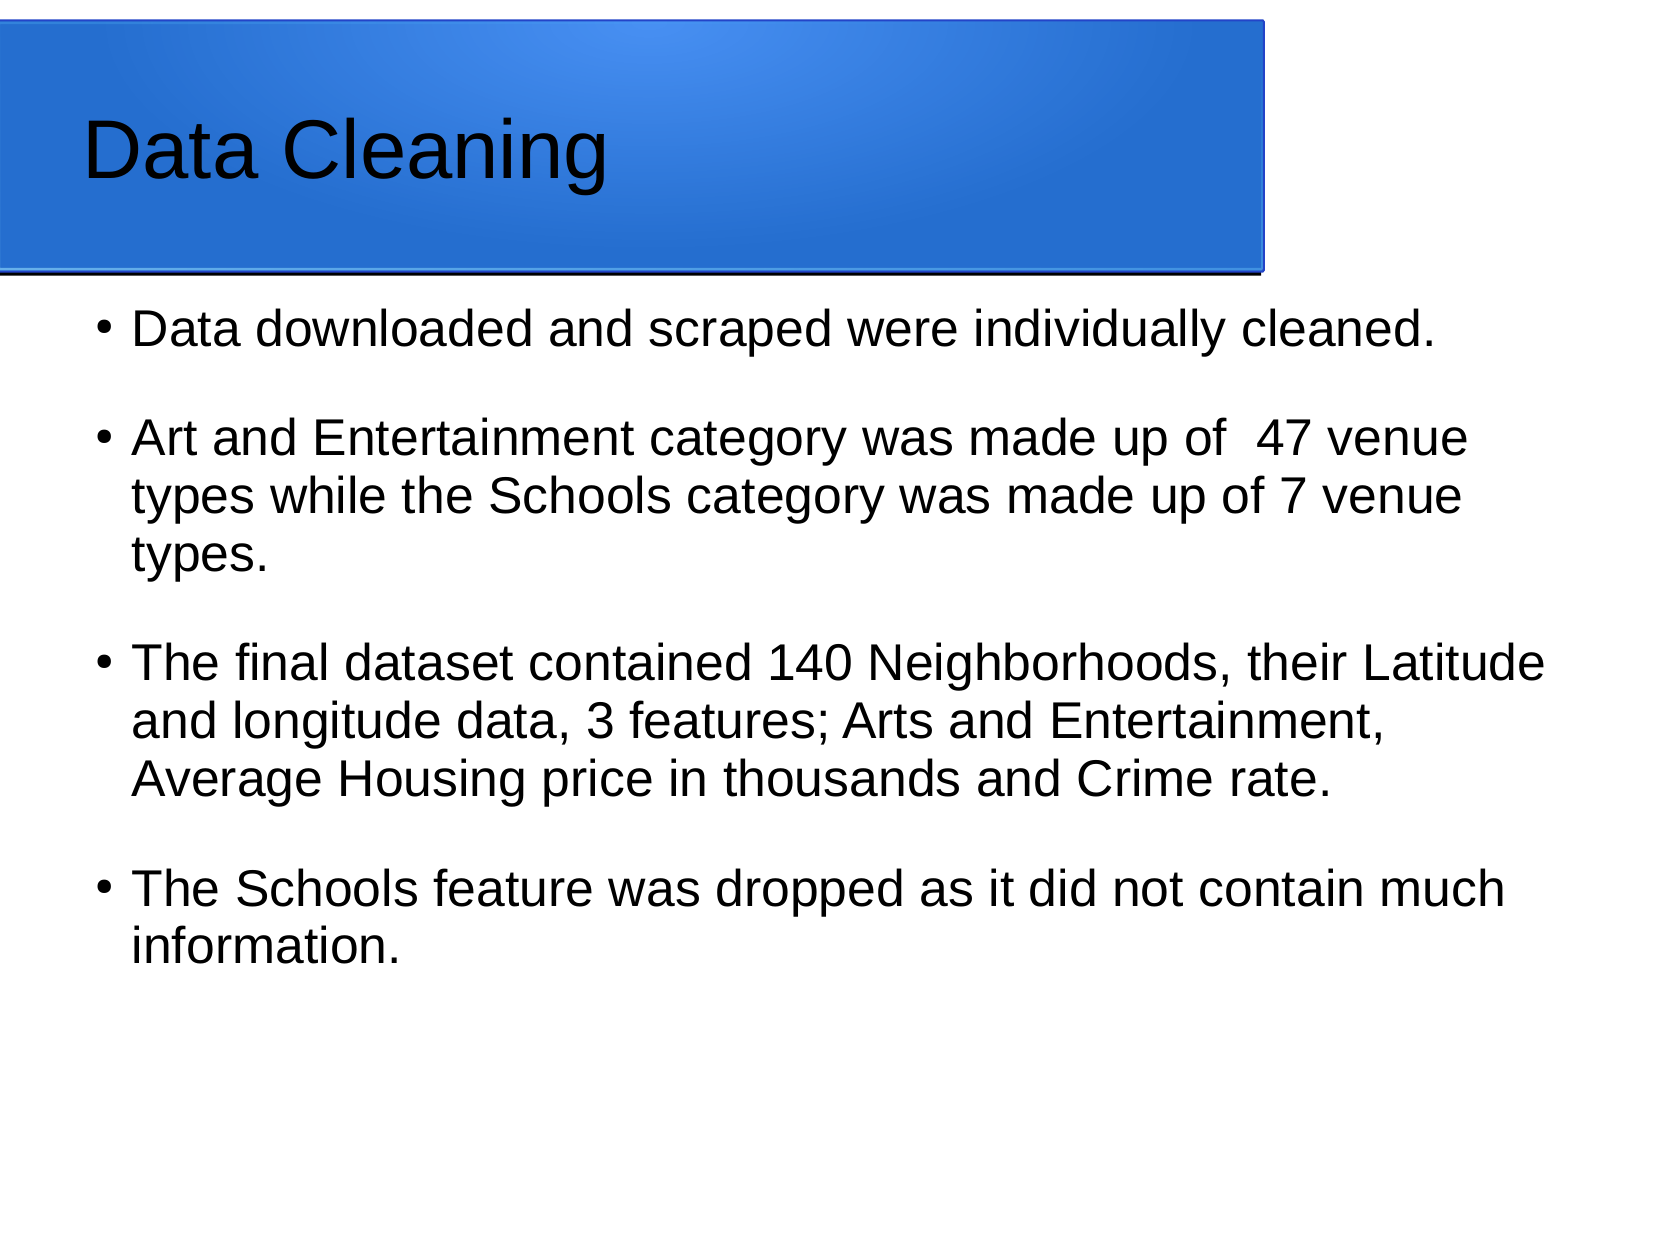

# Data Cleaning
Data downloaded and scraped were individually cleaned.
Art and Entertainment category was made up of 47 venue types while the Schools category was made up of 7 venue types.
The final dataset contained 140 Neighborhoods, their Latitude and longitude data, 3 features; Arts and Entertainment, Average Housing price in thousands and Crime rate.
The Schools feature was dropped as it did not contain much information.